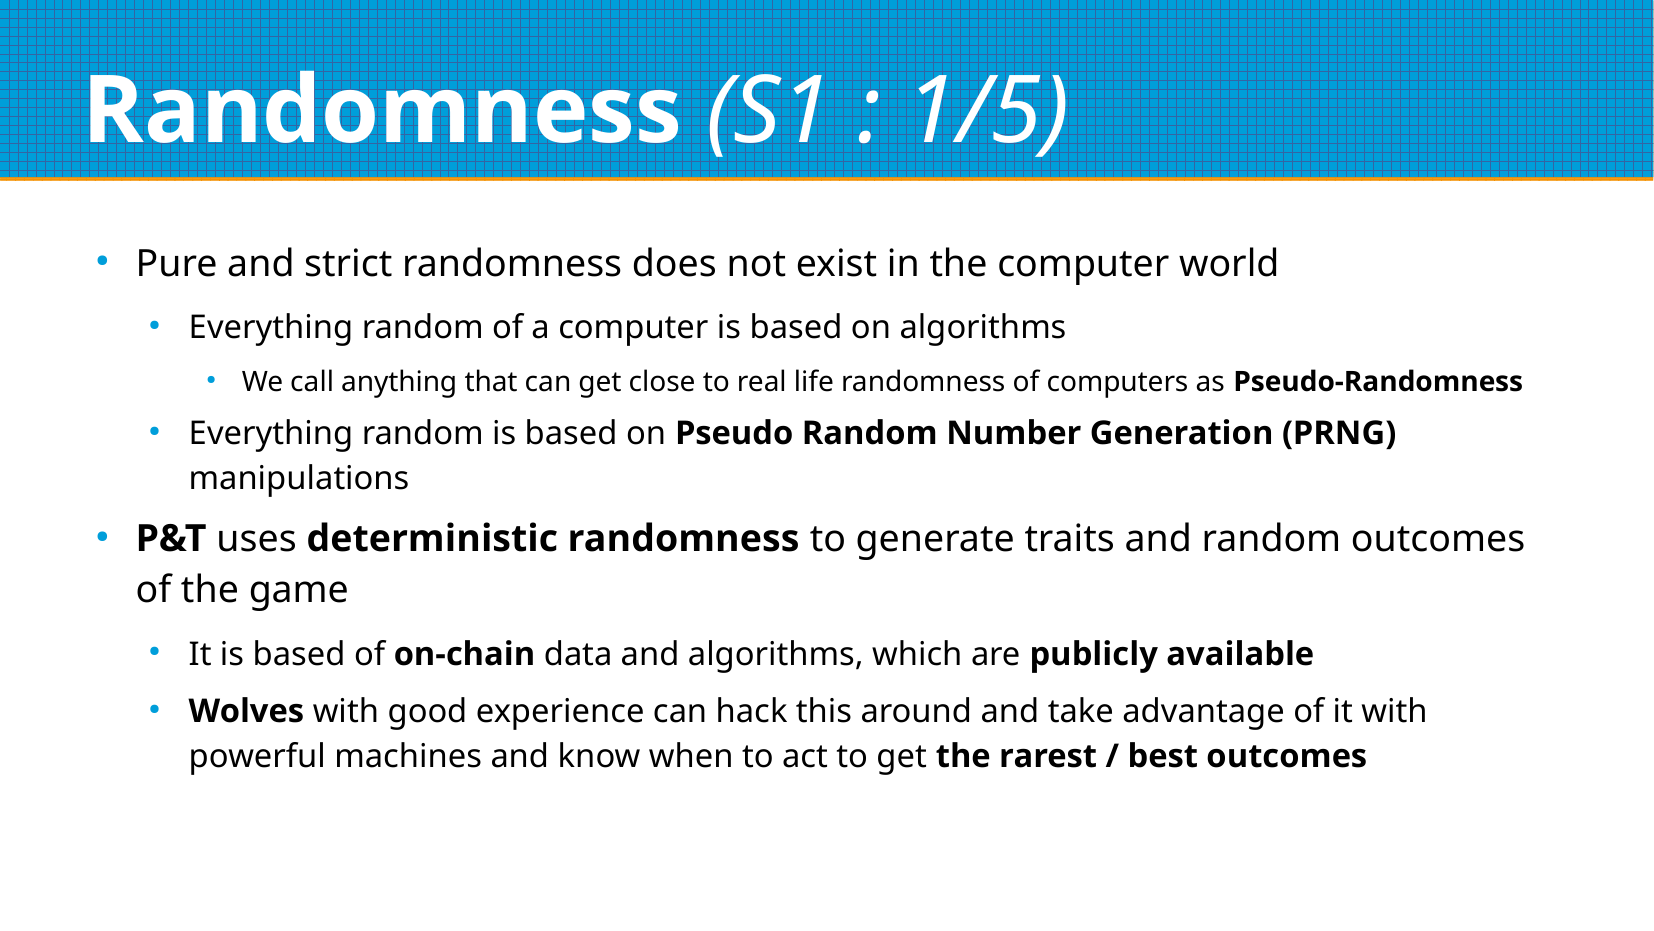

# Randomness (S1 : 1/5)
Pure and strict randomness does not exist in the computer world
Everything random of a computer is based on algorithms
We call anything that can get close to real life randomness of computers as Pseudo-Randomness
Everything random is based on Pseudo Random Number Generation (PRNG) manipulations
P&T uses deterministic randomness to generate traits and random outcomes of the game
It is based of on-chain data and algorithms, which are publicly available
Wolves with good experience can hack this around and take advantage of it with powerful machines and know when to act to get the rarest / best outcomes